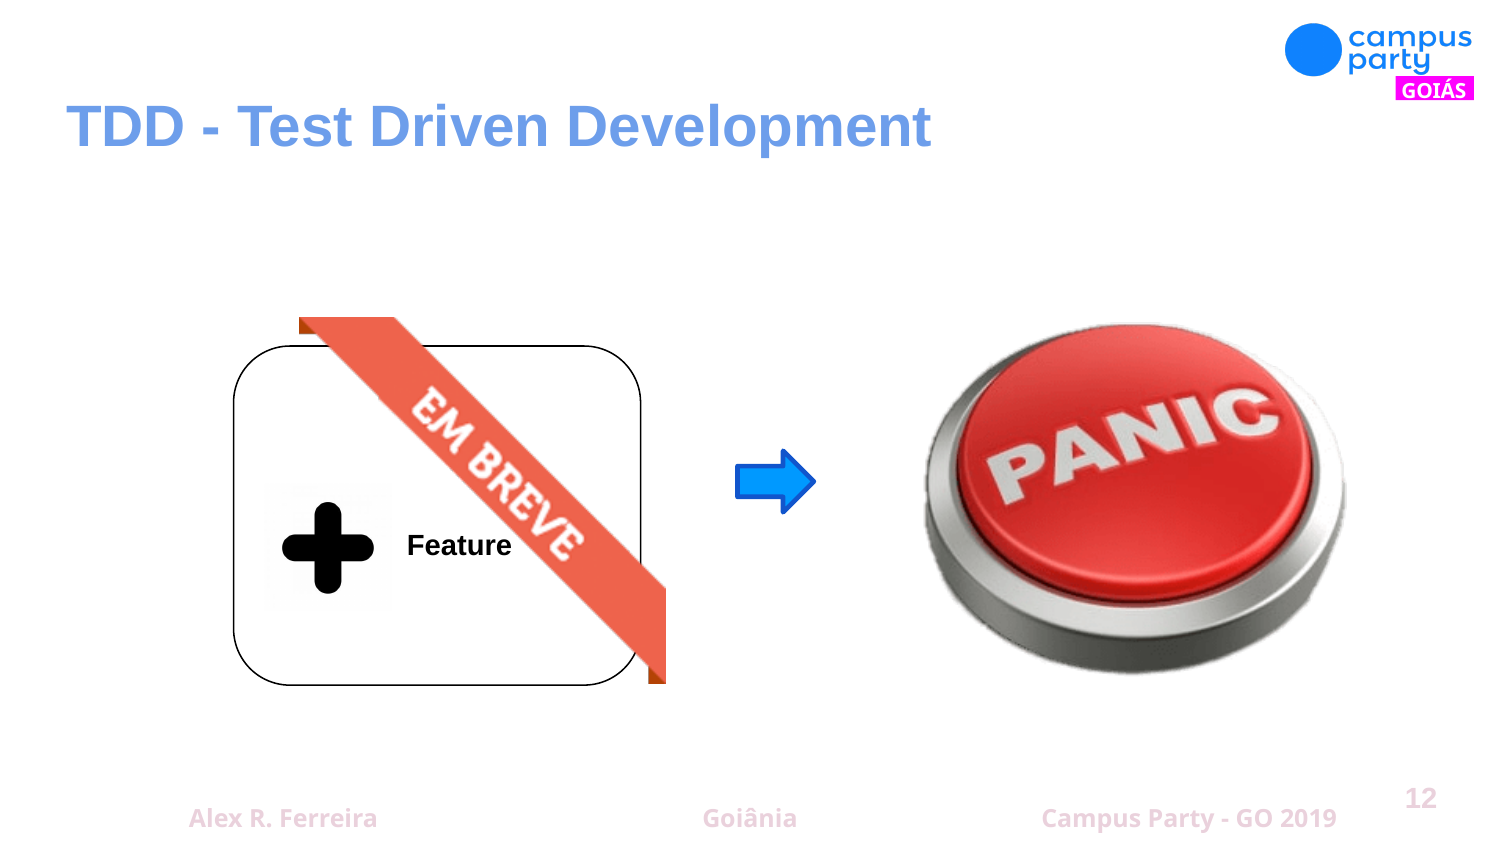

# TDD - Test Driven Development
Feature